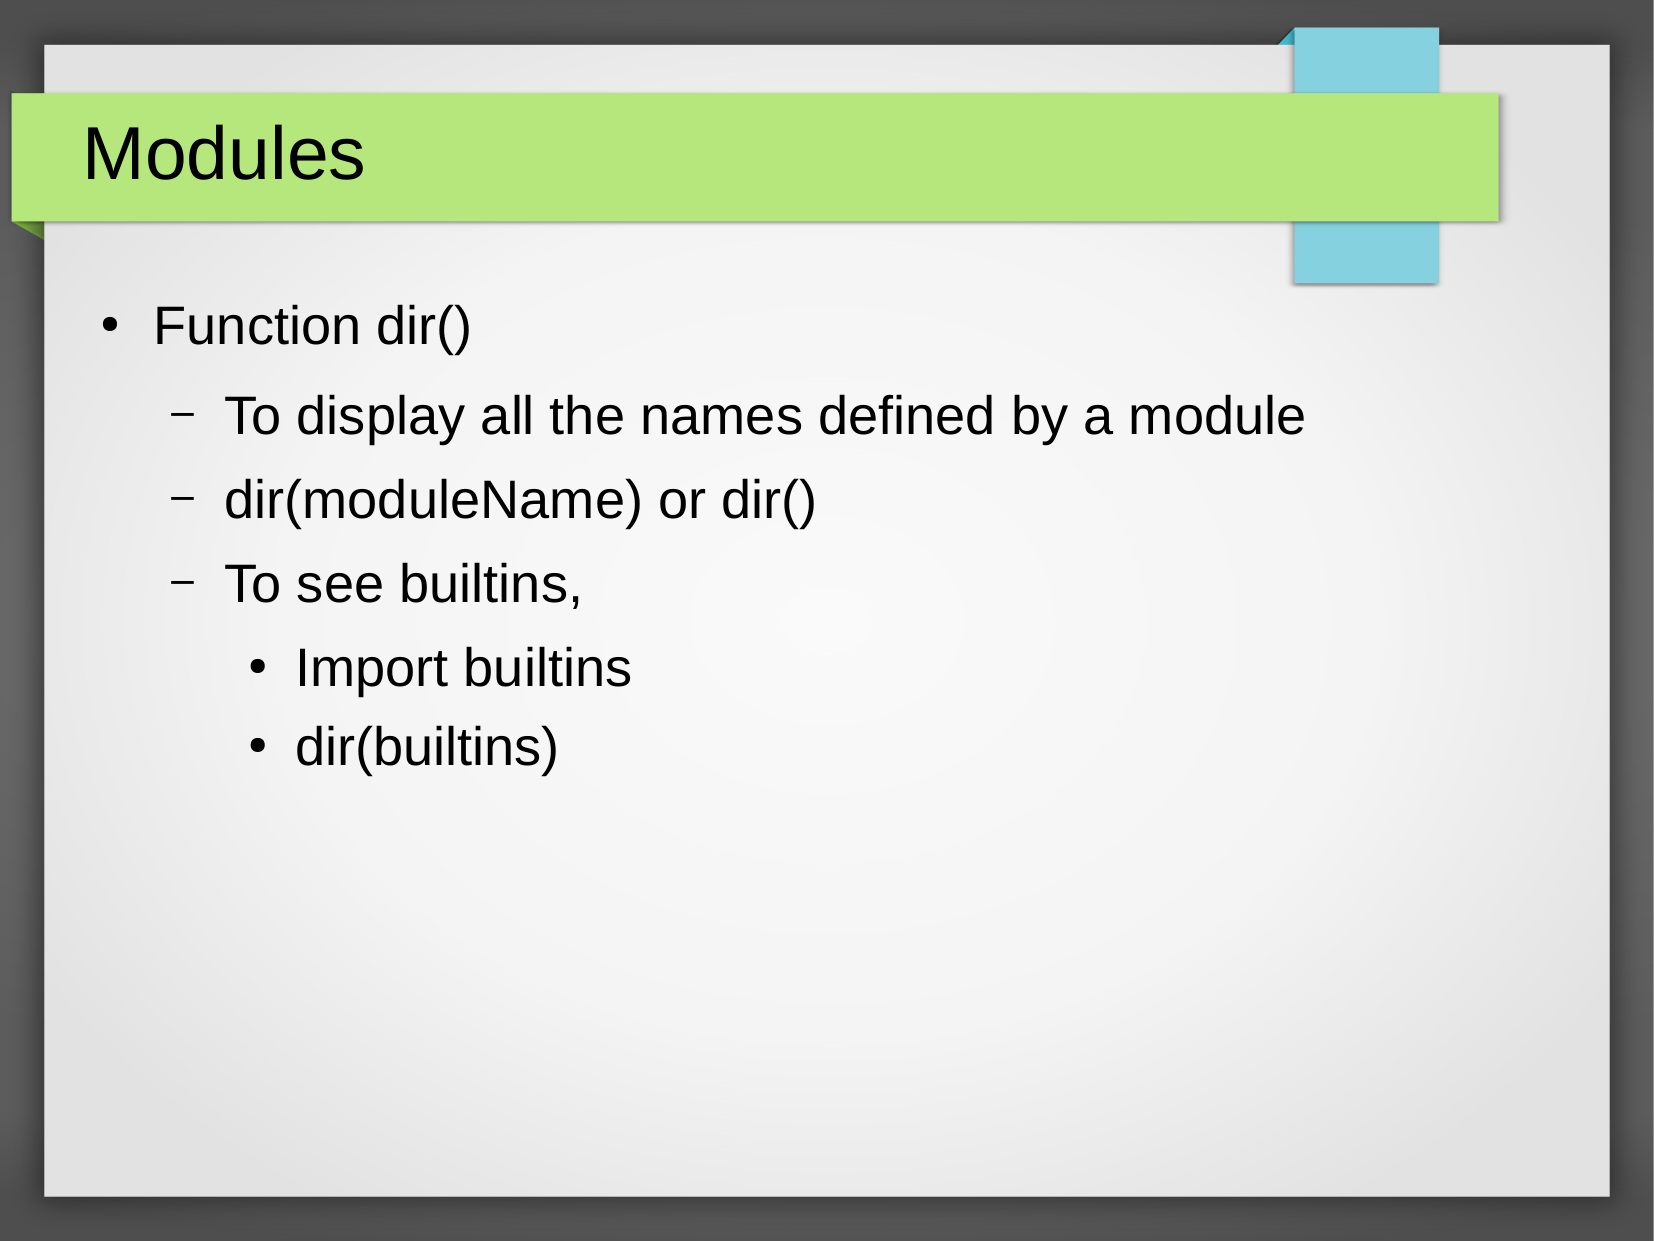

# Modules
Function dir()
To display all the names defined by a module
dir(moduleName) or dir()
To see builtins,
Import builtins
dir(builtins)